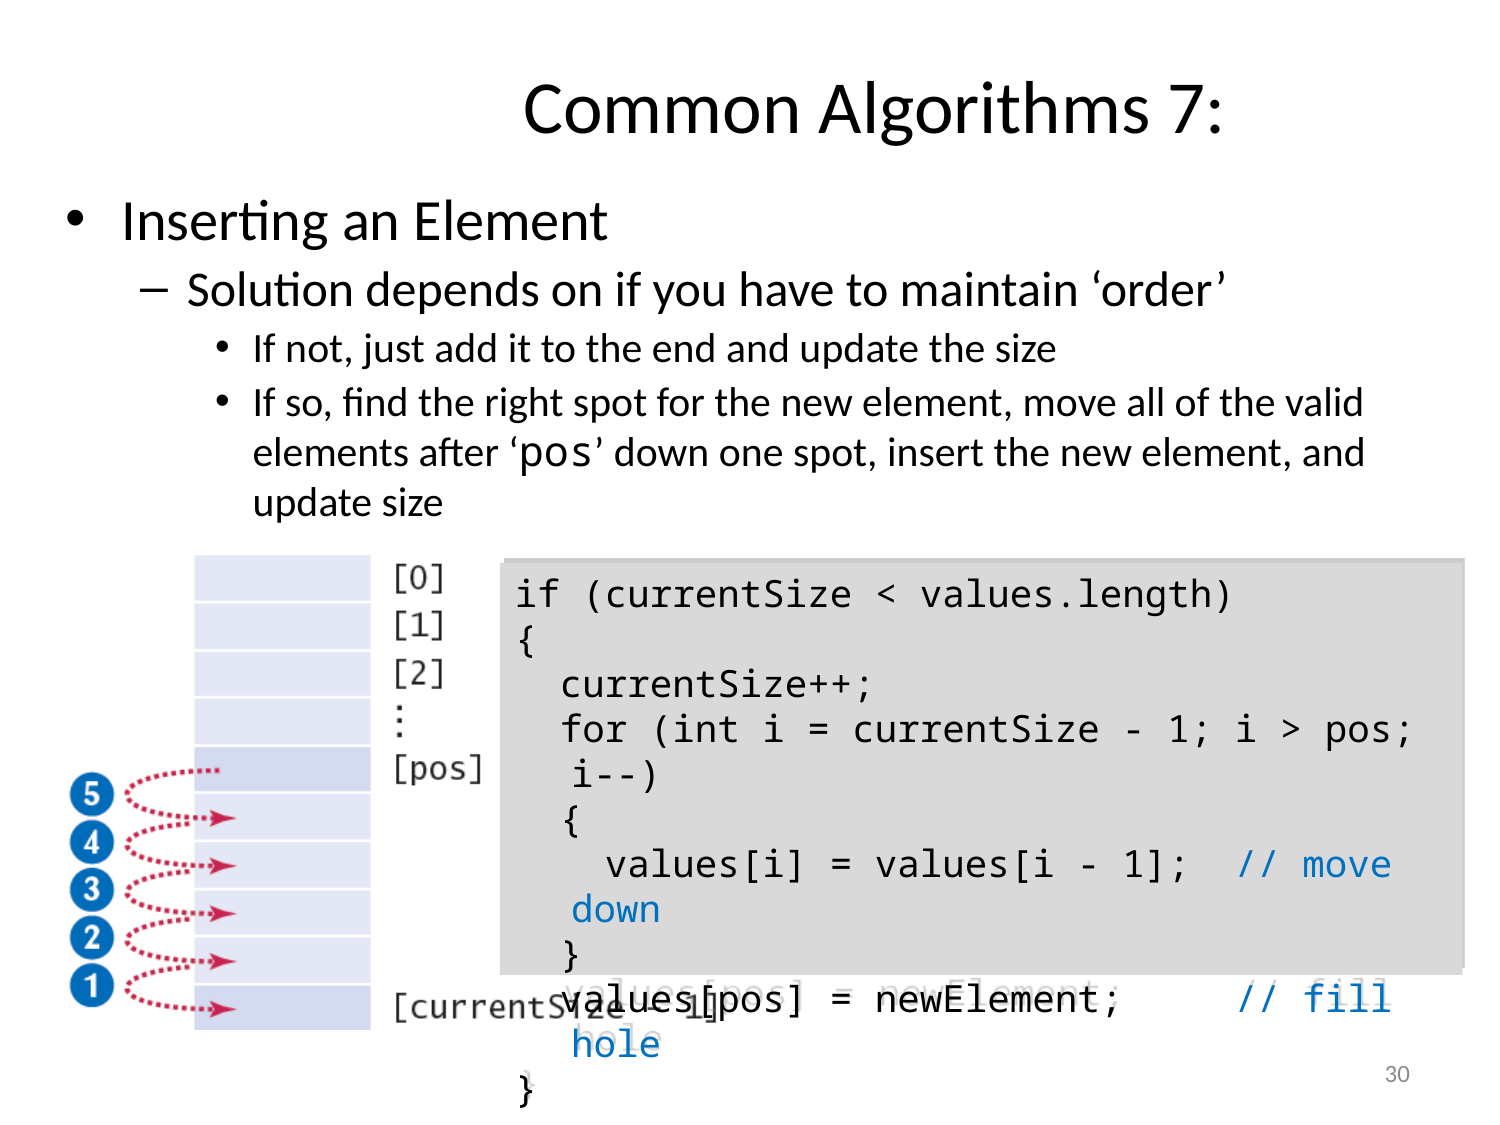

# Common Algorithms 7:
Inserting an Element
Solution depends on if you have to maintain ‘order’
If not, just add it to the end and update the size
If so, find the right spot for the new element, move all of the valid elements after ‘pos’ down one spot, insert the new element, and update size
if (currentSize < values.length)
{
 currentSize++;
 for (int i = currentSize - 1; i > pos; i--)
 {
 values[i] = values[i - 1]; // move down
 }
 values[pos] = newElement; // fill hole
}